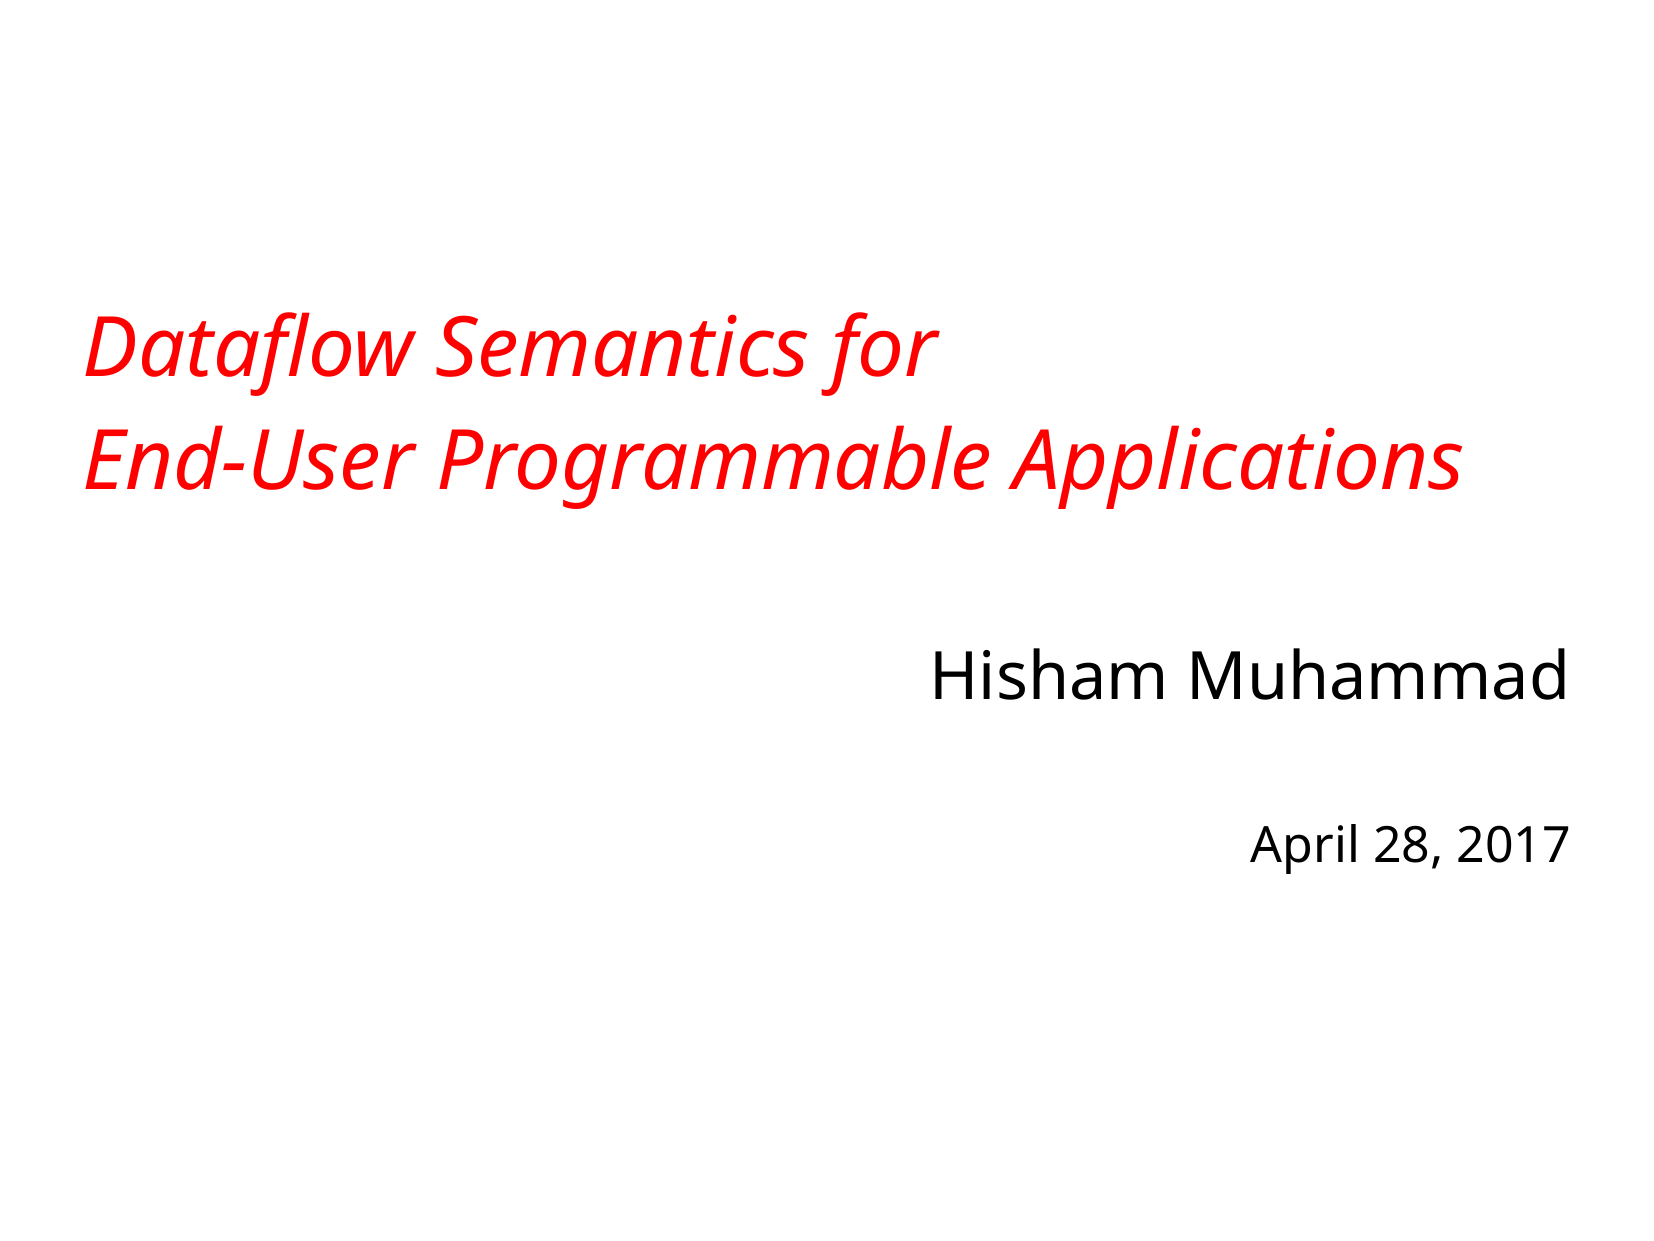

# Dataflow Semantics for
End-User Programmable Applications
Hisham Muhammad
April 28, 2017